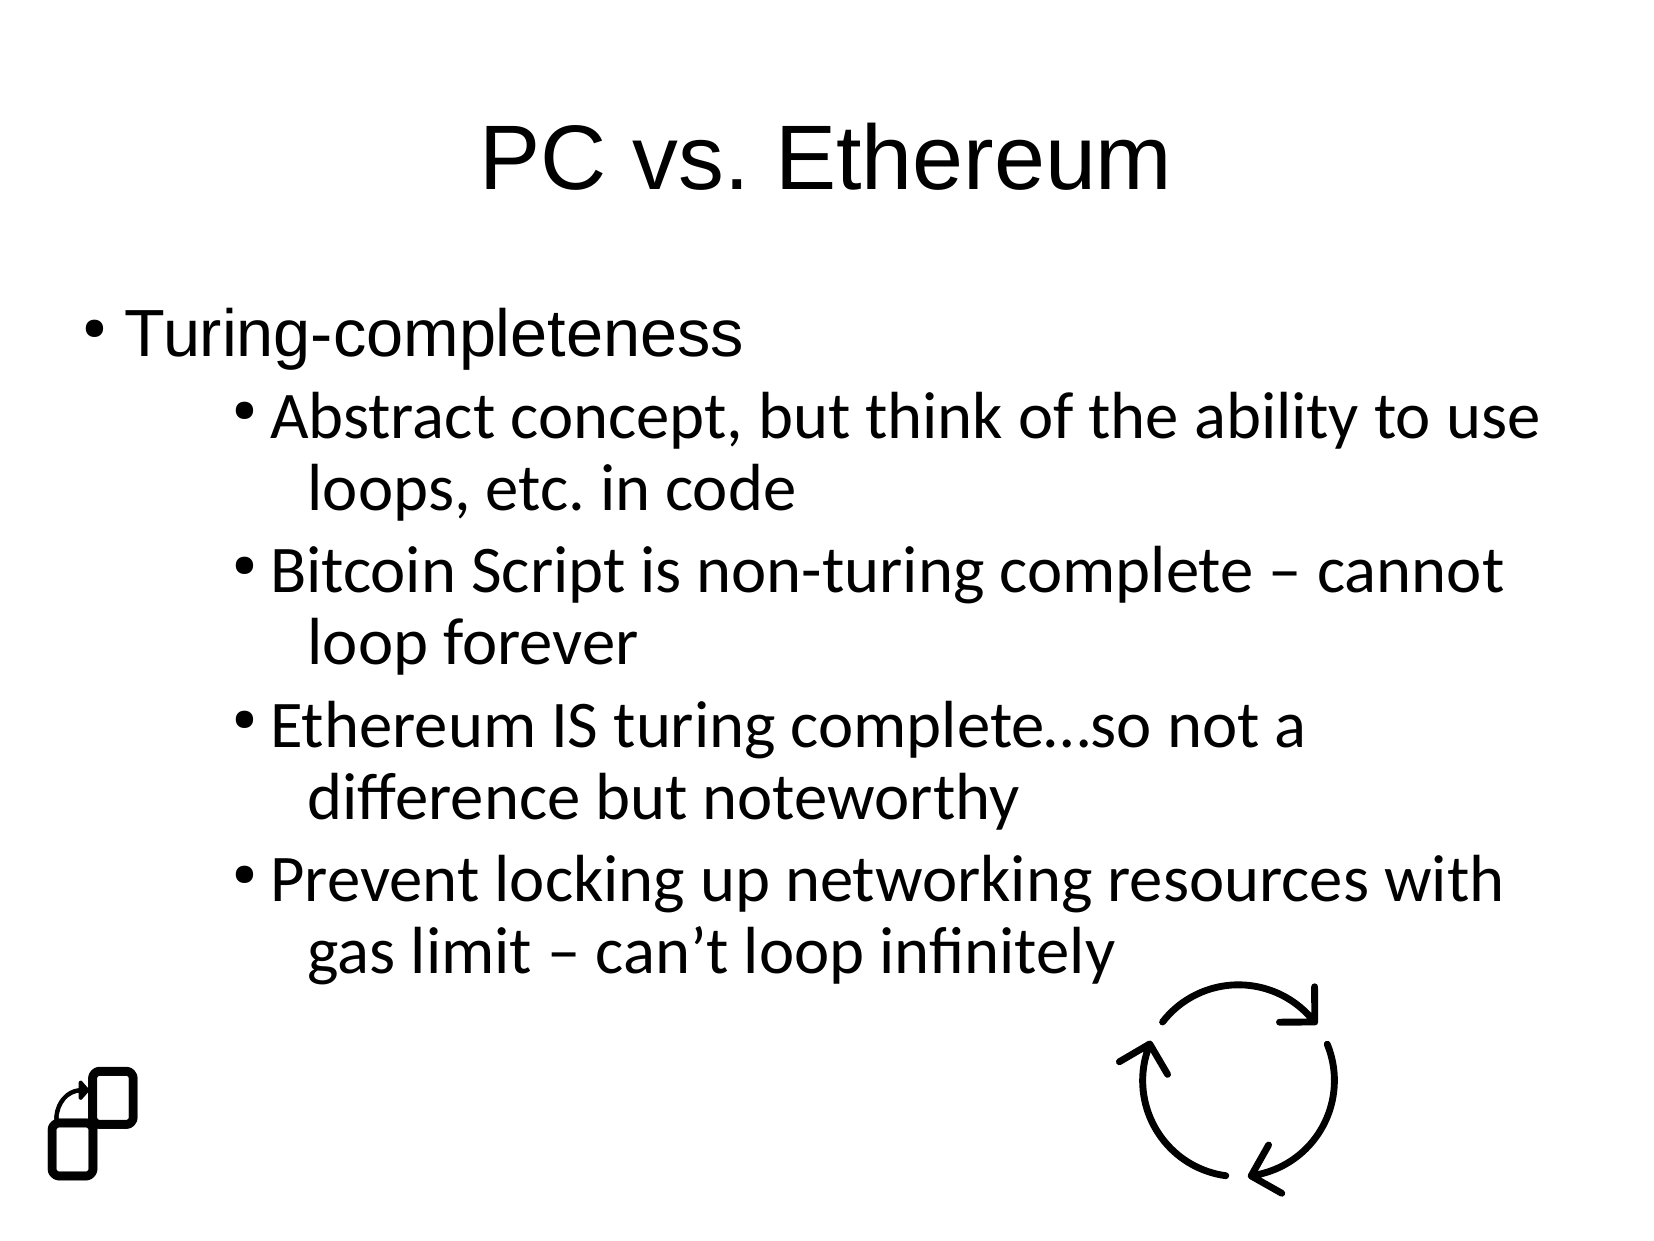

PC vs. Ethereum
# Turing-completeness
Abstract concept, but think of the ability to use loops, etc. in code
Bitcoin Script is non-turing complete – cannot loop forever
Ethereum IS turing complete…so not a difference but noteworthy
Prevent locking up networking resources with gas limit – can’t loop infinitely